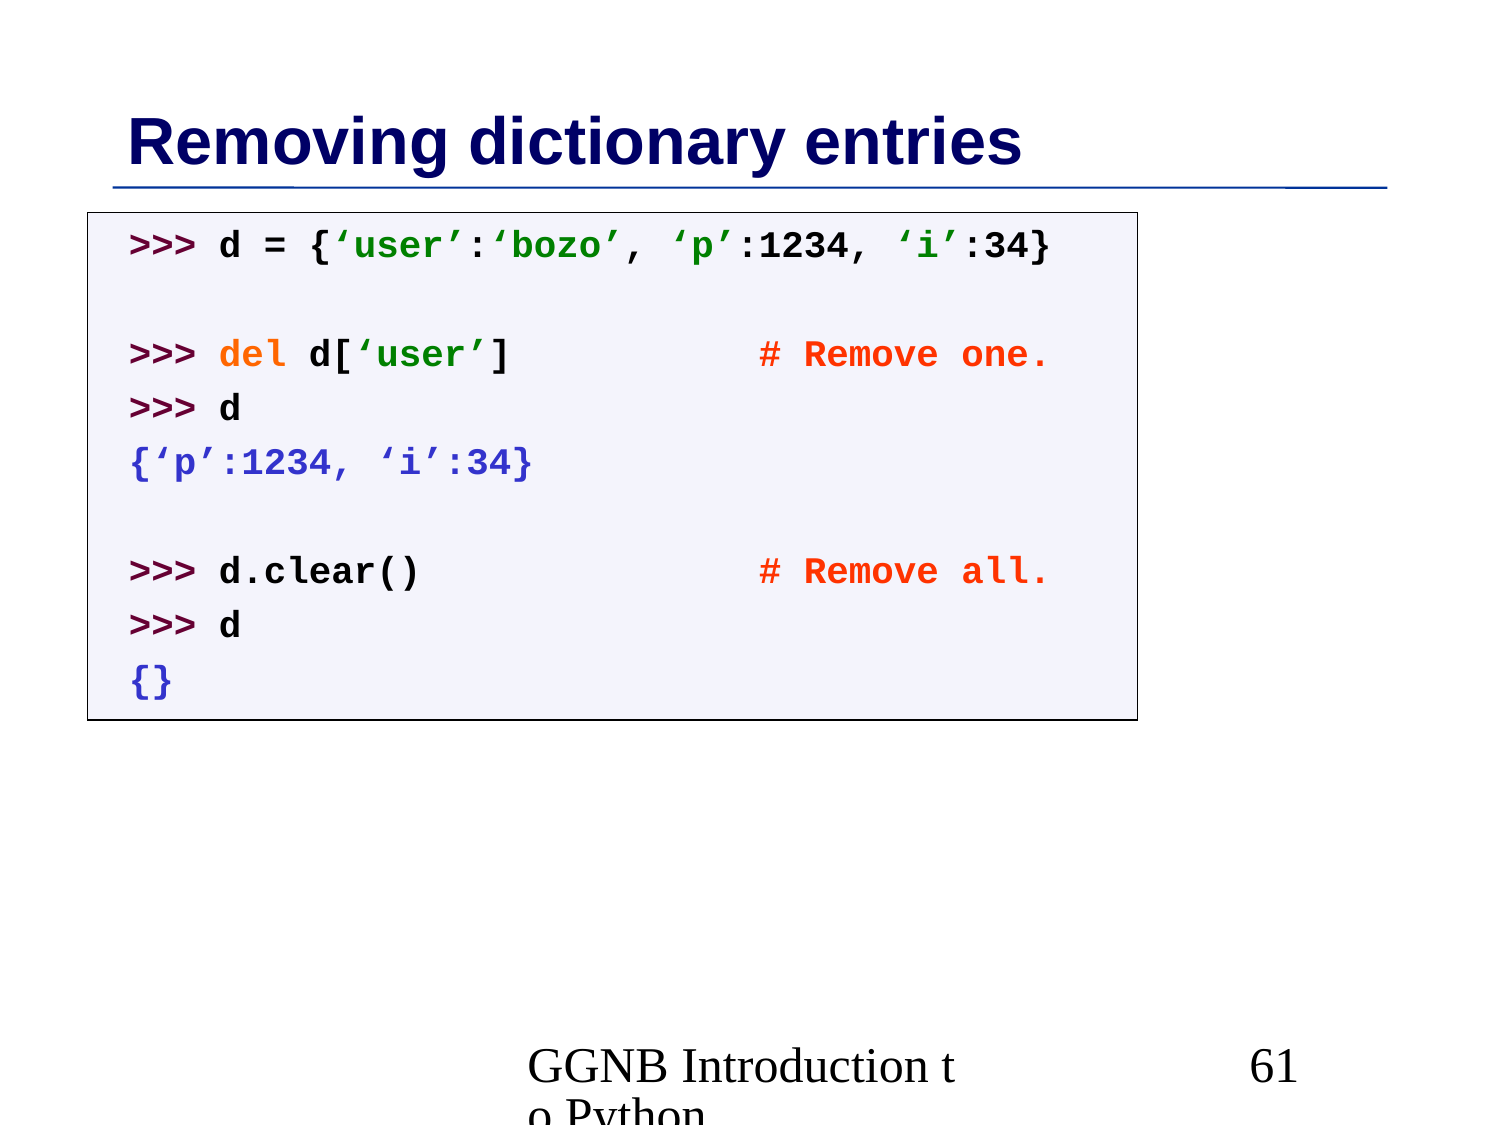

# Removing dictionary entries
>>> d = {‘user’:‘bozo’, ‘p’:1234, ‘i’:34}
>>> del d[‘user’] # Remove one.
>>> d
{‘p’:1234, ‘i’:34}
>>> d.clear() # Remove all.
>>> d
{}
61
GGNB Introduction to Python